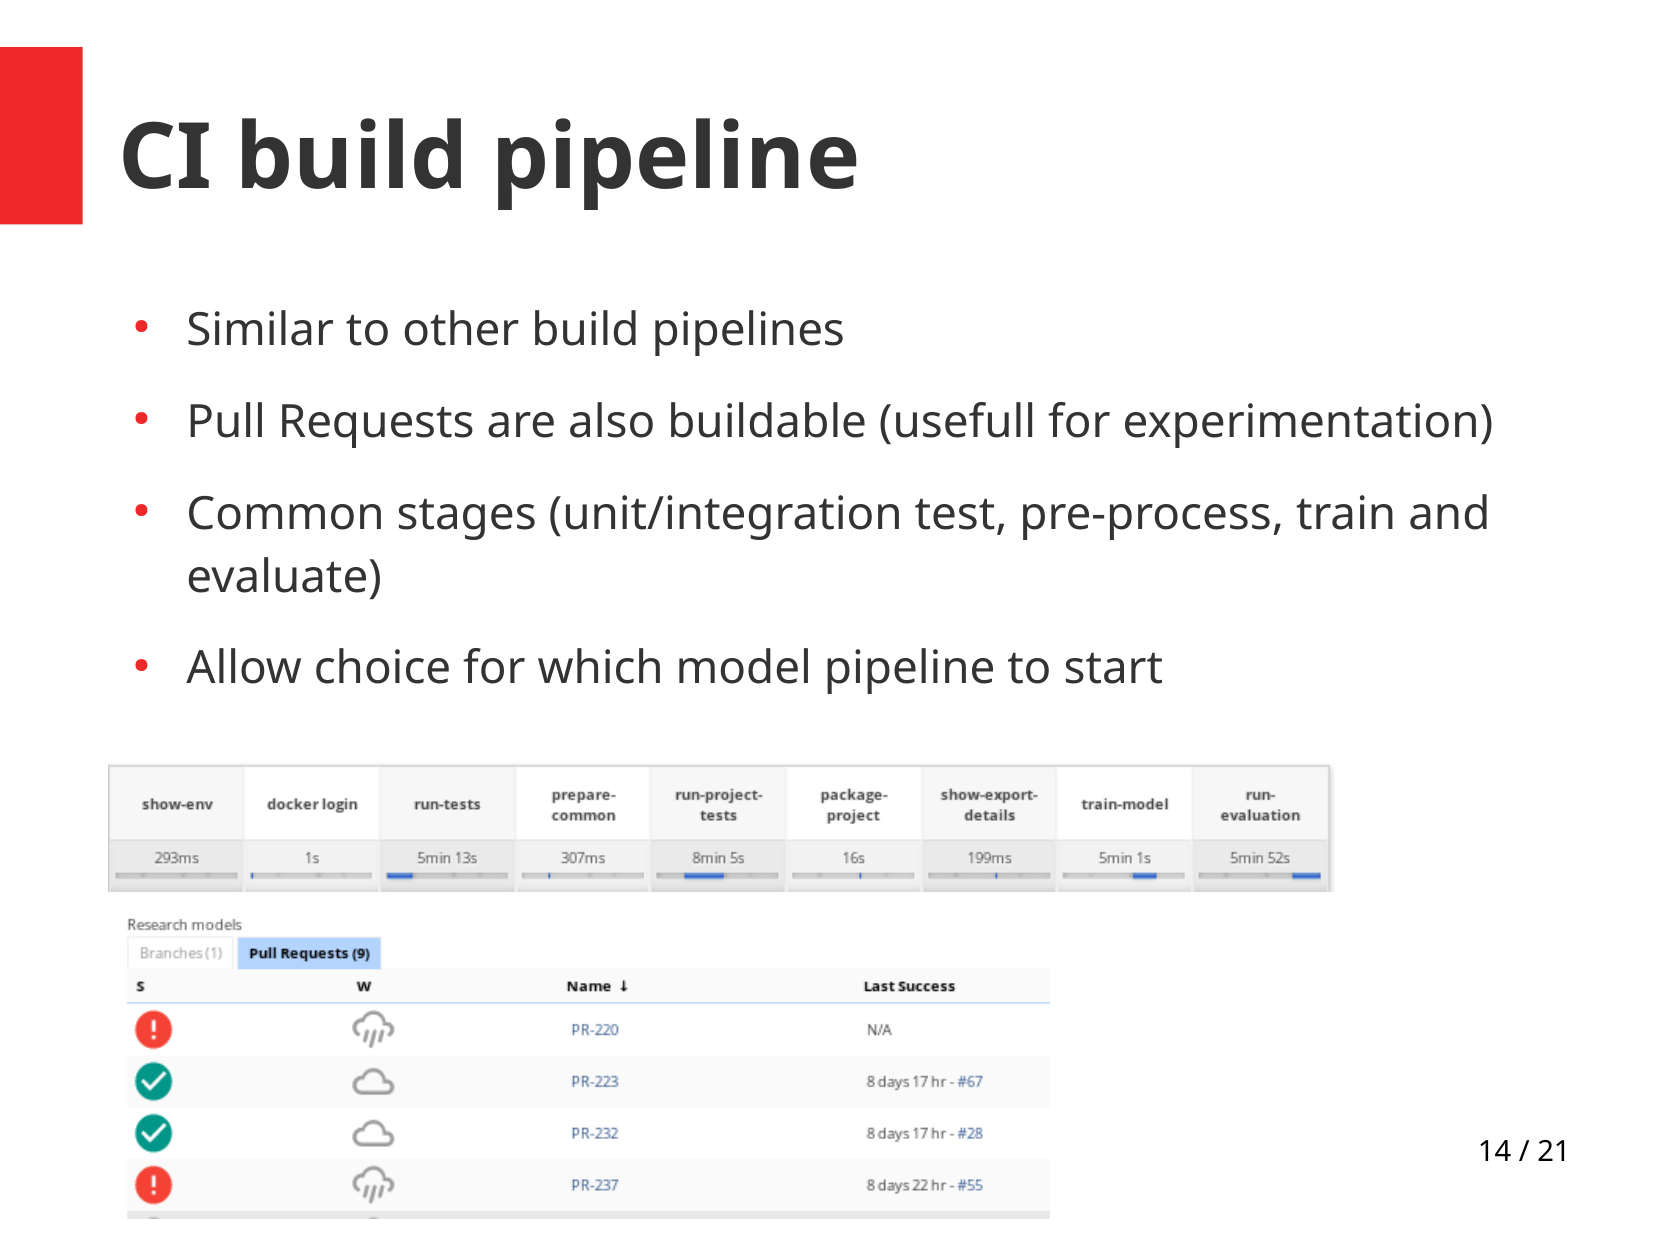

# CI build pipeline
Similar to other build pipelines
Pull Requests are also buildable (usefull for experimentation)
Common stages (unit/integration test, pre-process, train and evaluate)
Allow choice for which model pipeline to start
14